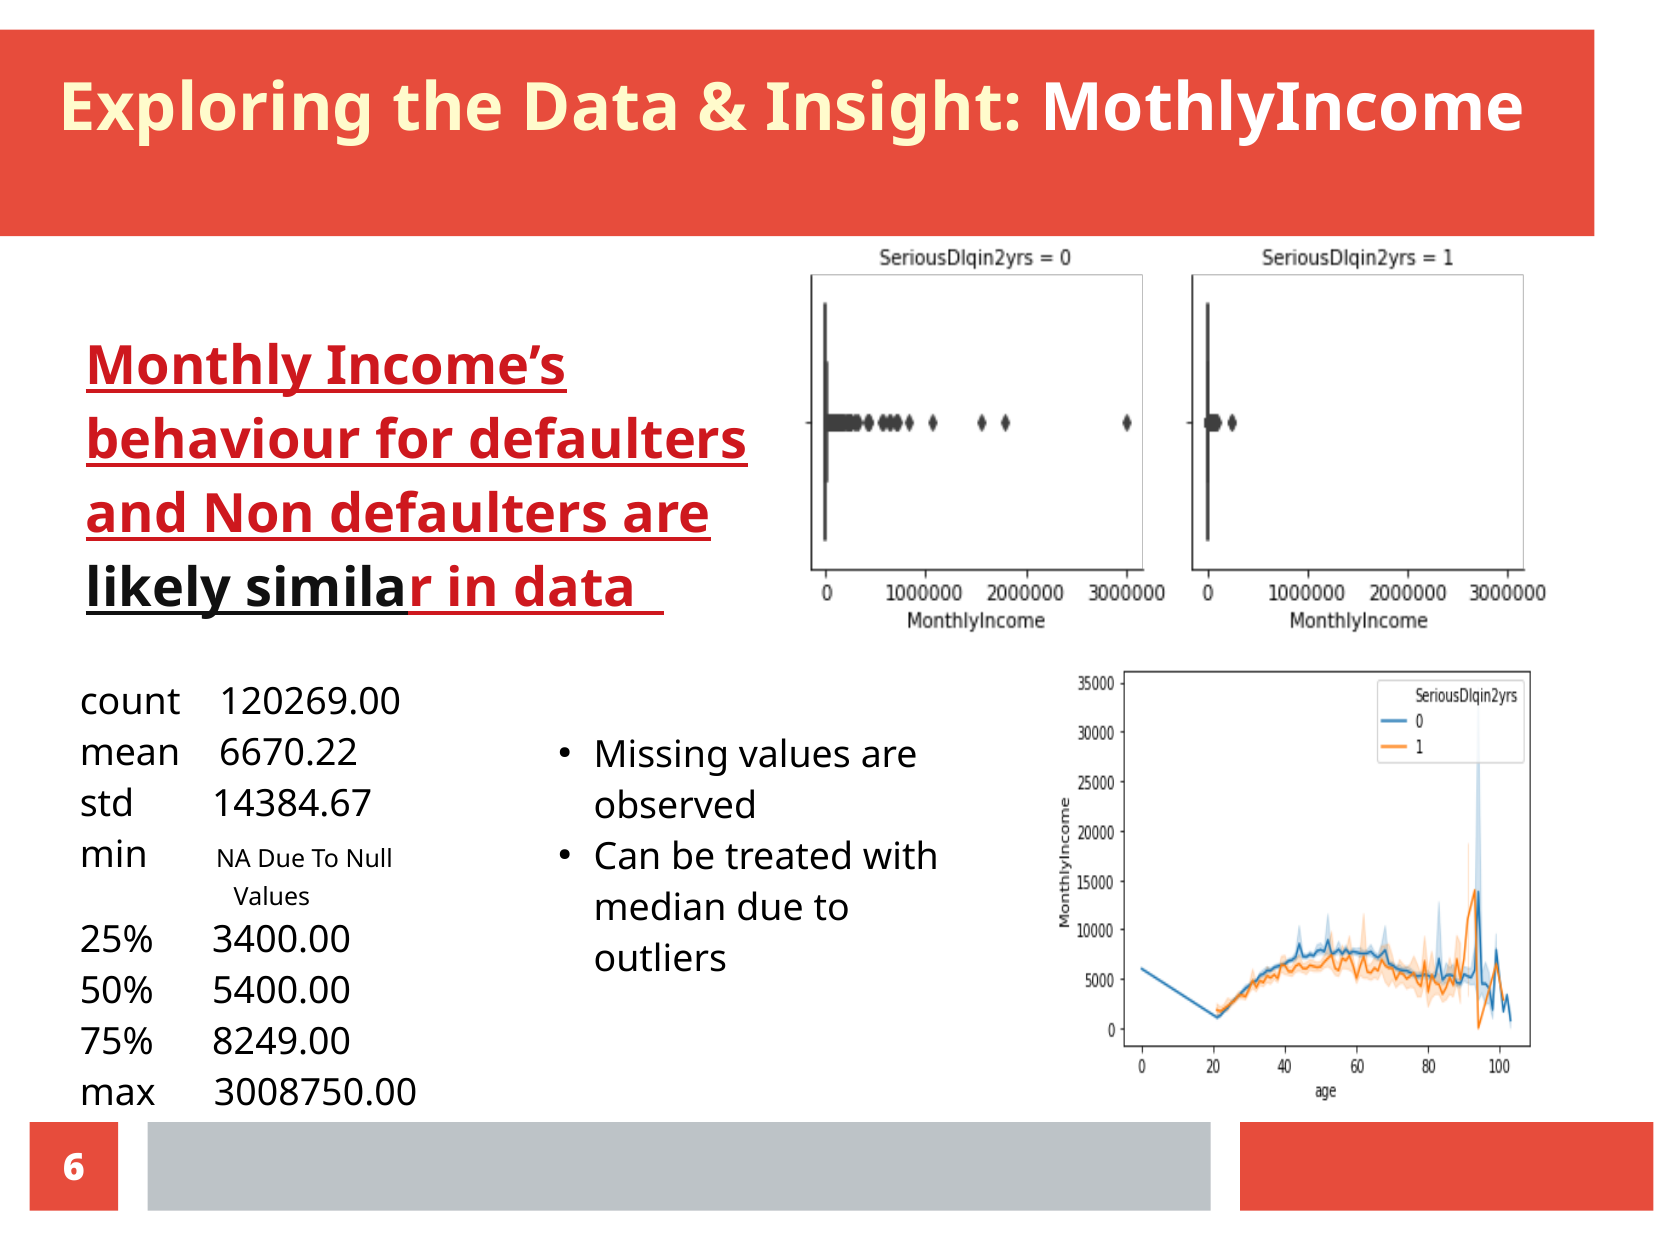

# Exploring the Data & Insight: MothlyIncome
Monthly Income’s behaviour for defaulters and Non defaulters are likely similar in data
count 120269.00
mean 6670.22
std 14384.67
min NA Due To Null 			 Values
25% 3400.00
50% 5400.00
75% 8249.00
max 3008750.00
Missing values are observed
Can be treated with median due to outliers
6